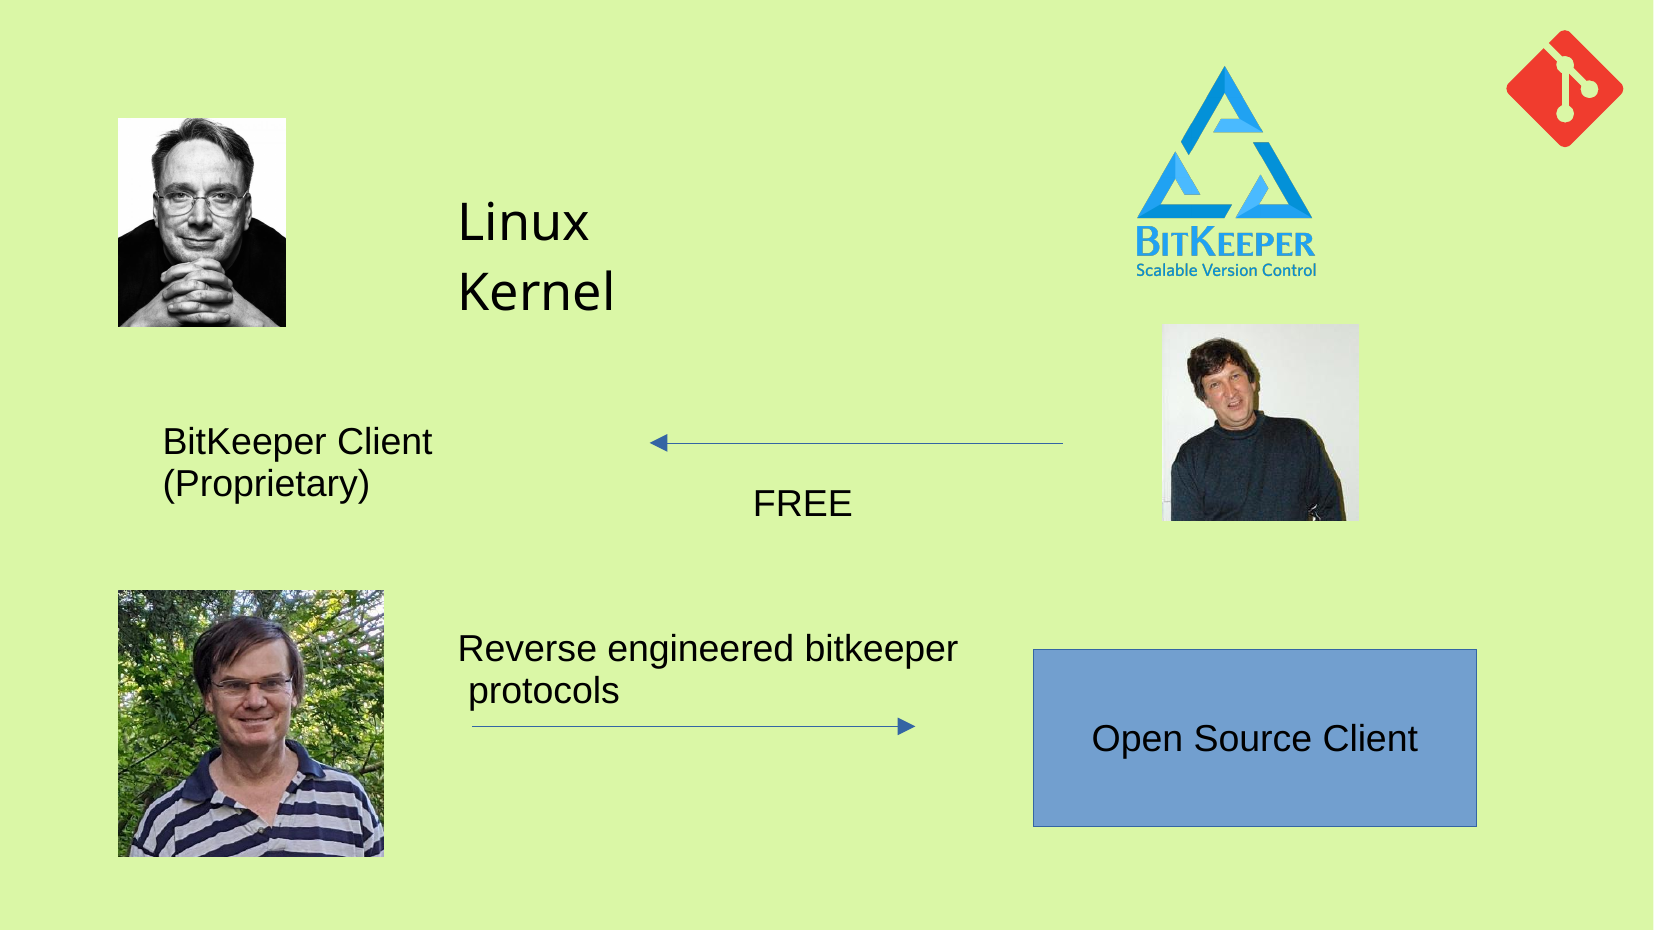

Linux Kernel
BitKeeper Client (Proprietary)
FREE
Reverse engineered bitkeeper protocols
Open Source Client